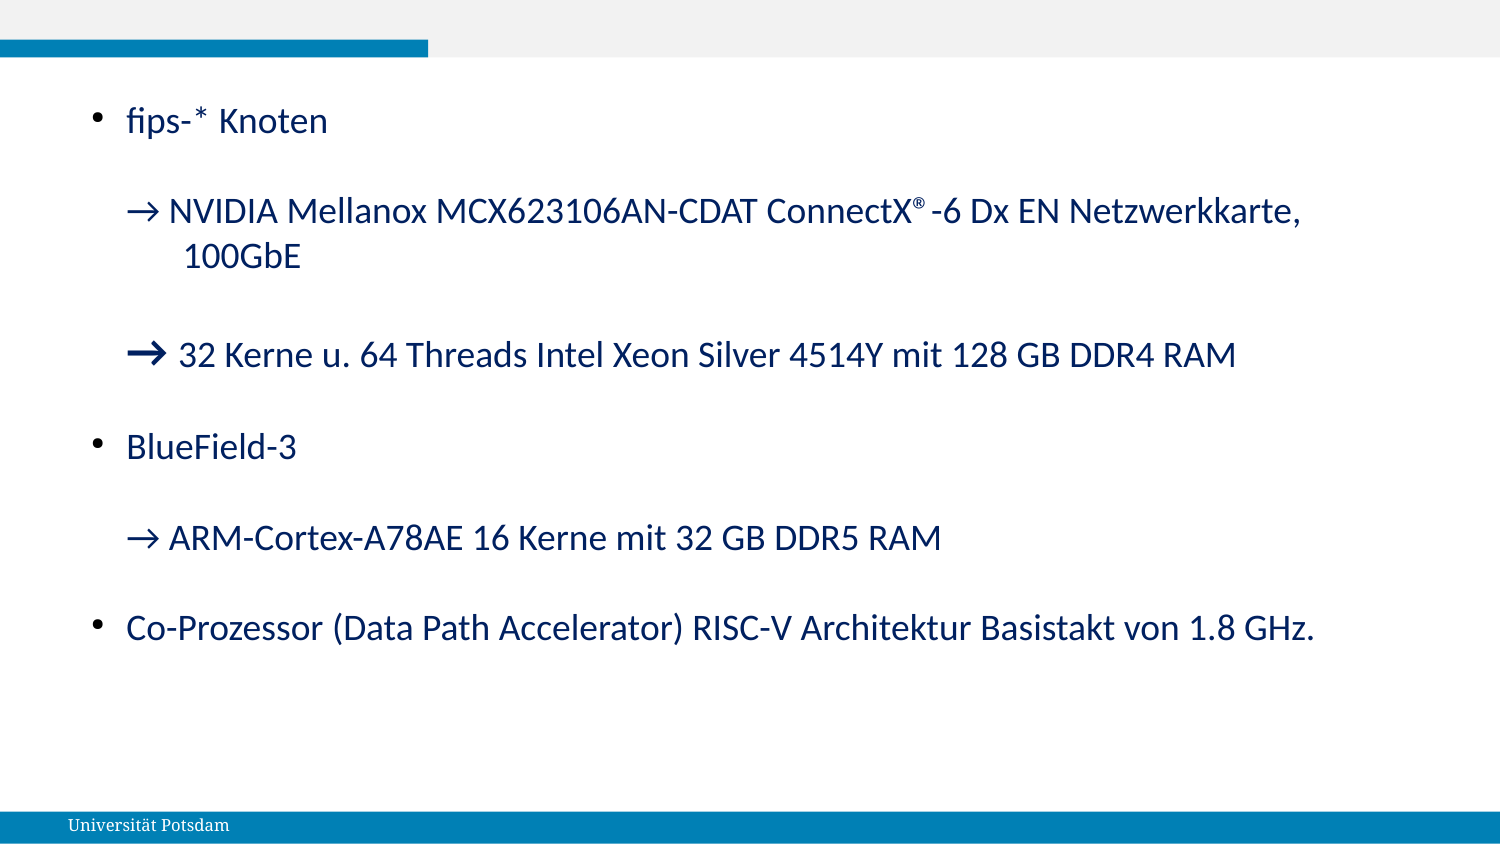

fips-* Knoten
→ NVIDIA Mellanox MCX623106AN-CDAT ConnectX®-6 Dx EN Netzwerkkarte, 100GbE
→ 32 Kerne u. 64 Threads Intel Xeon Silver 4514Y mit 128 GB DDR4 RAM
BlueField-3
→ ARM-Cortex-A78AE 16 Kerne mit 32 GB DDR5 RAM
Co-Prozessor (Data Path Accelerator) RISC-V Architektur Basistakt von 1.8 GHz.